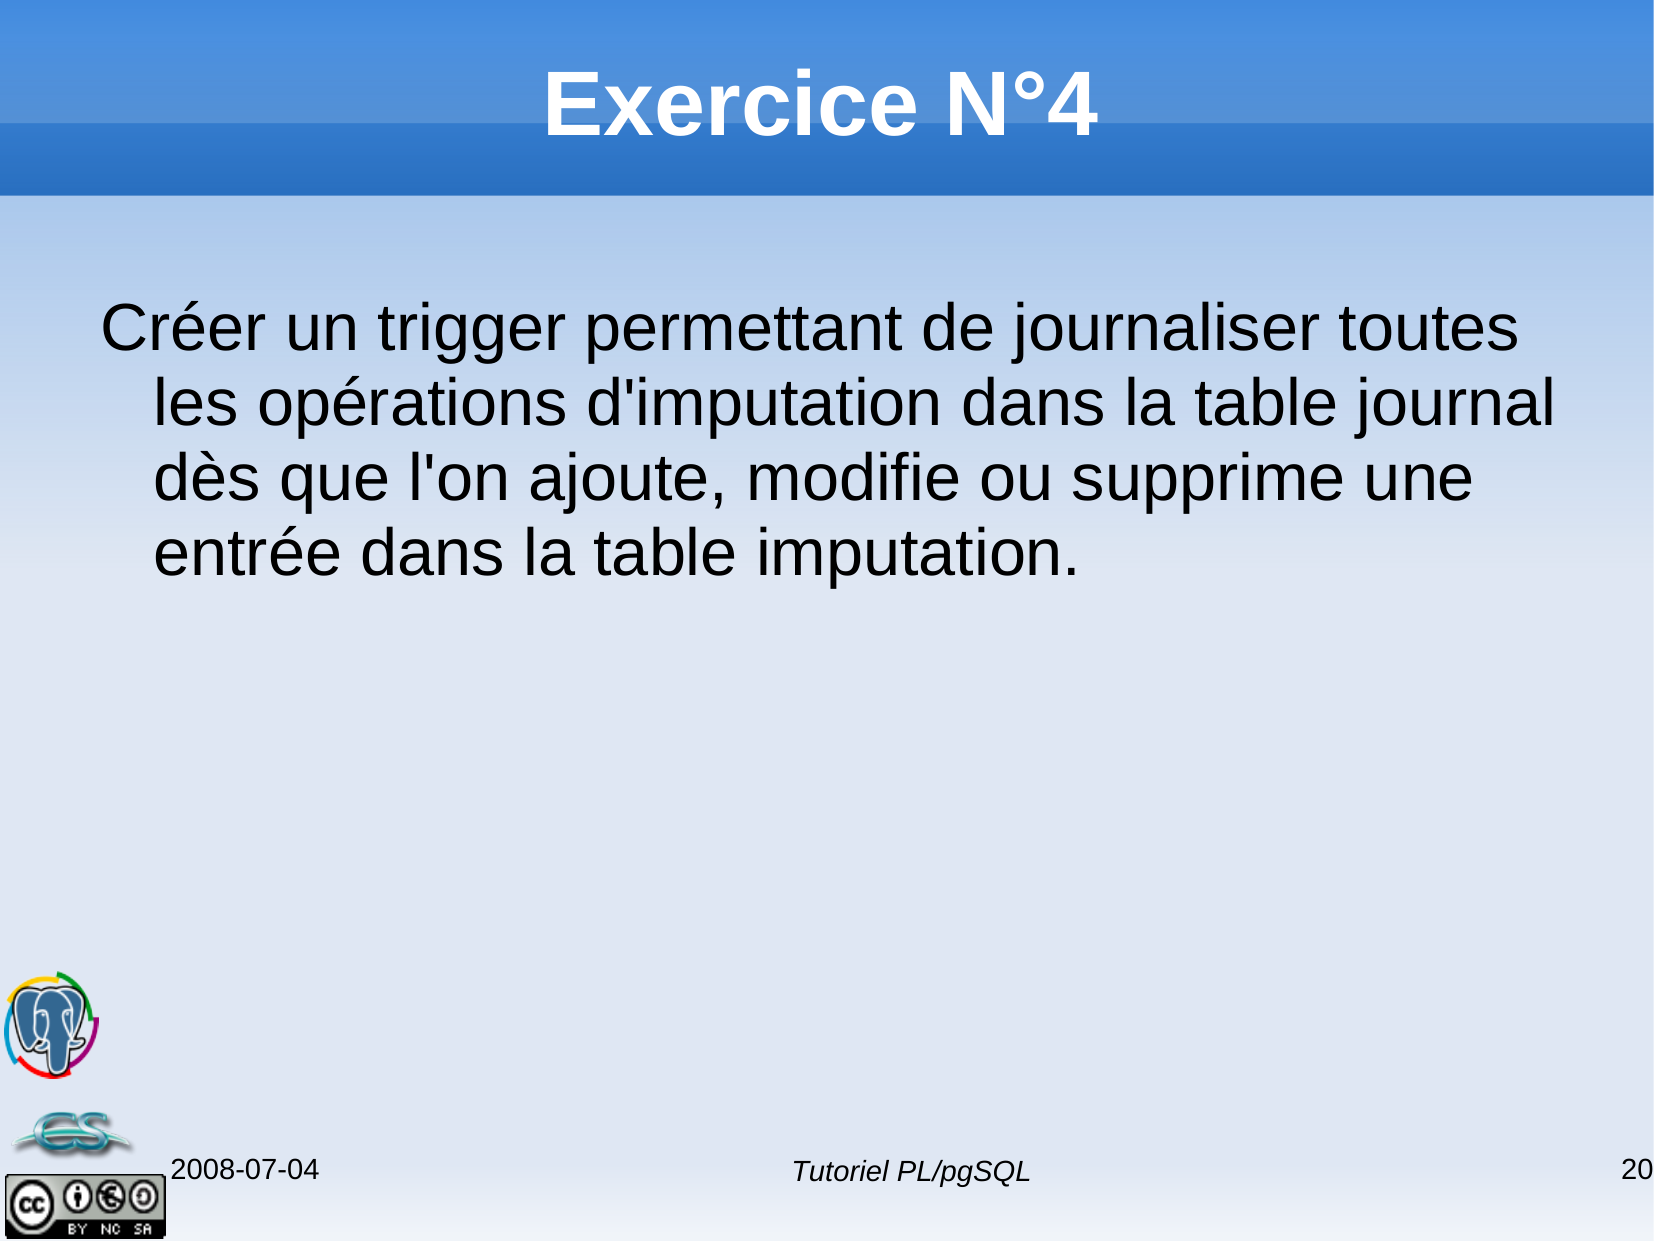

# Exercice N°4
Créer un trigger permettant de journaliser toutes les opérations d'imputation dans la table journal dès que l'on ajoute, modifie ou supprime une entrée dans la table imputation.
2008-07-04
20
Tutoriel PL/pgSQL